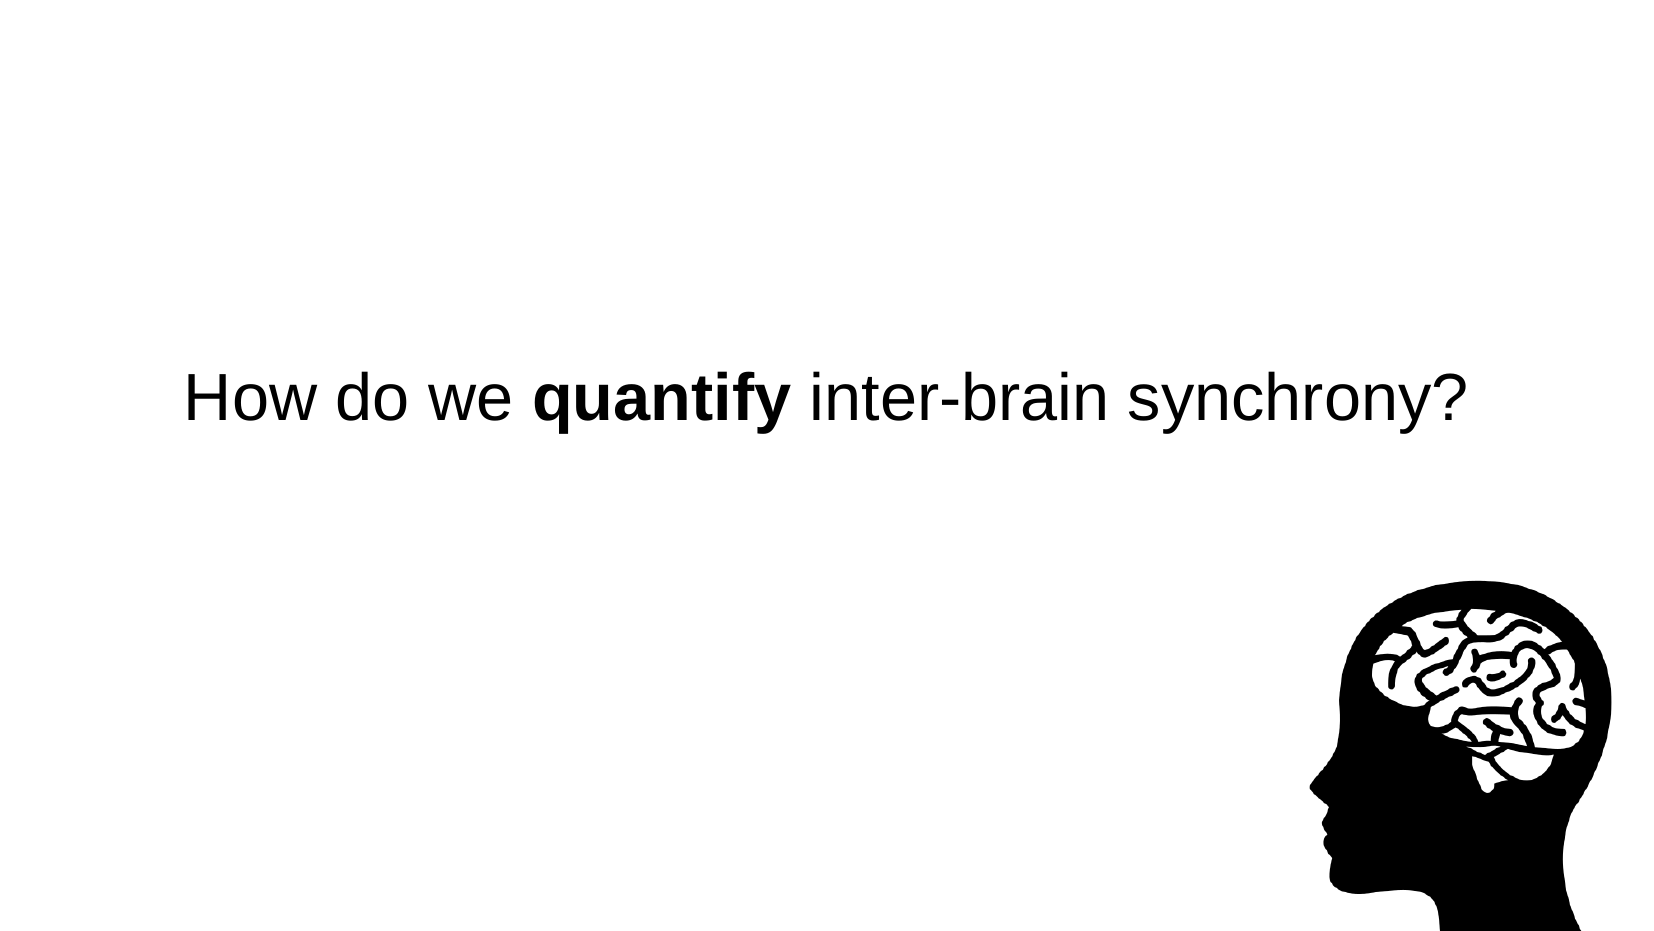

# How do we quantify inter-brain synchrony?